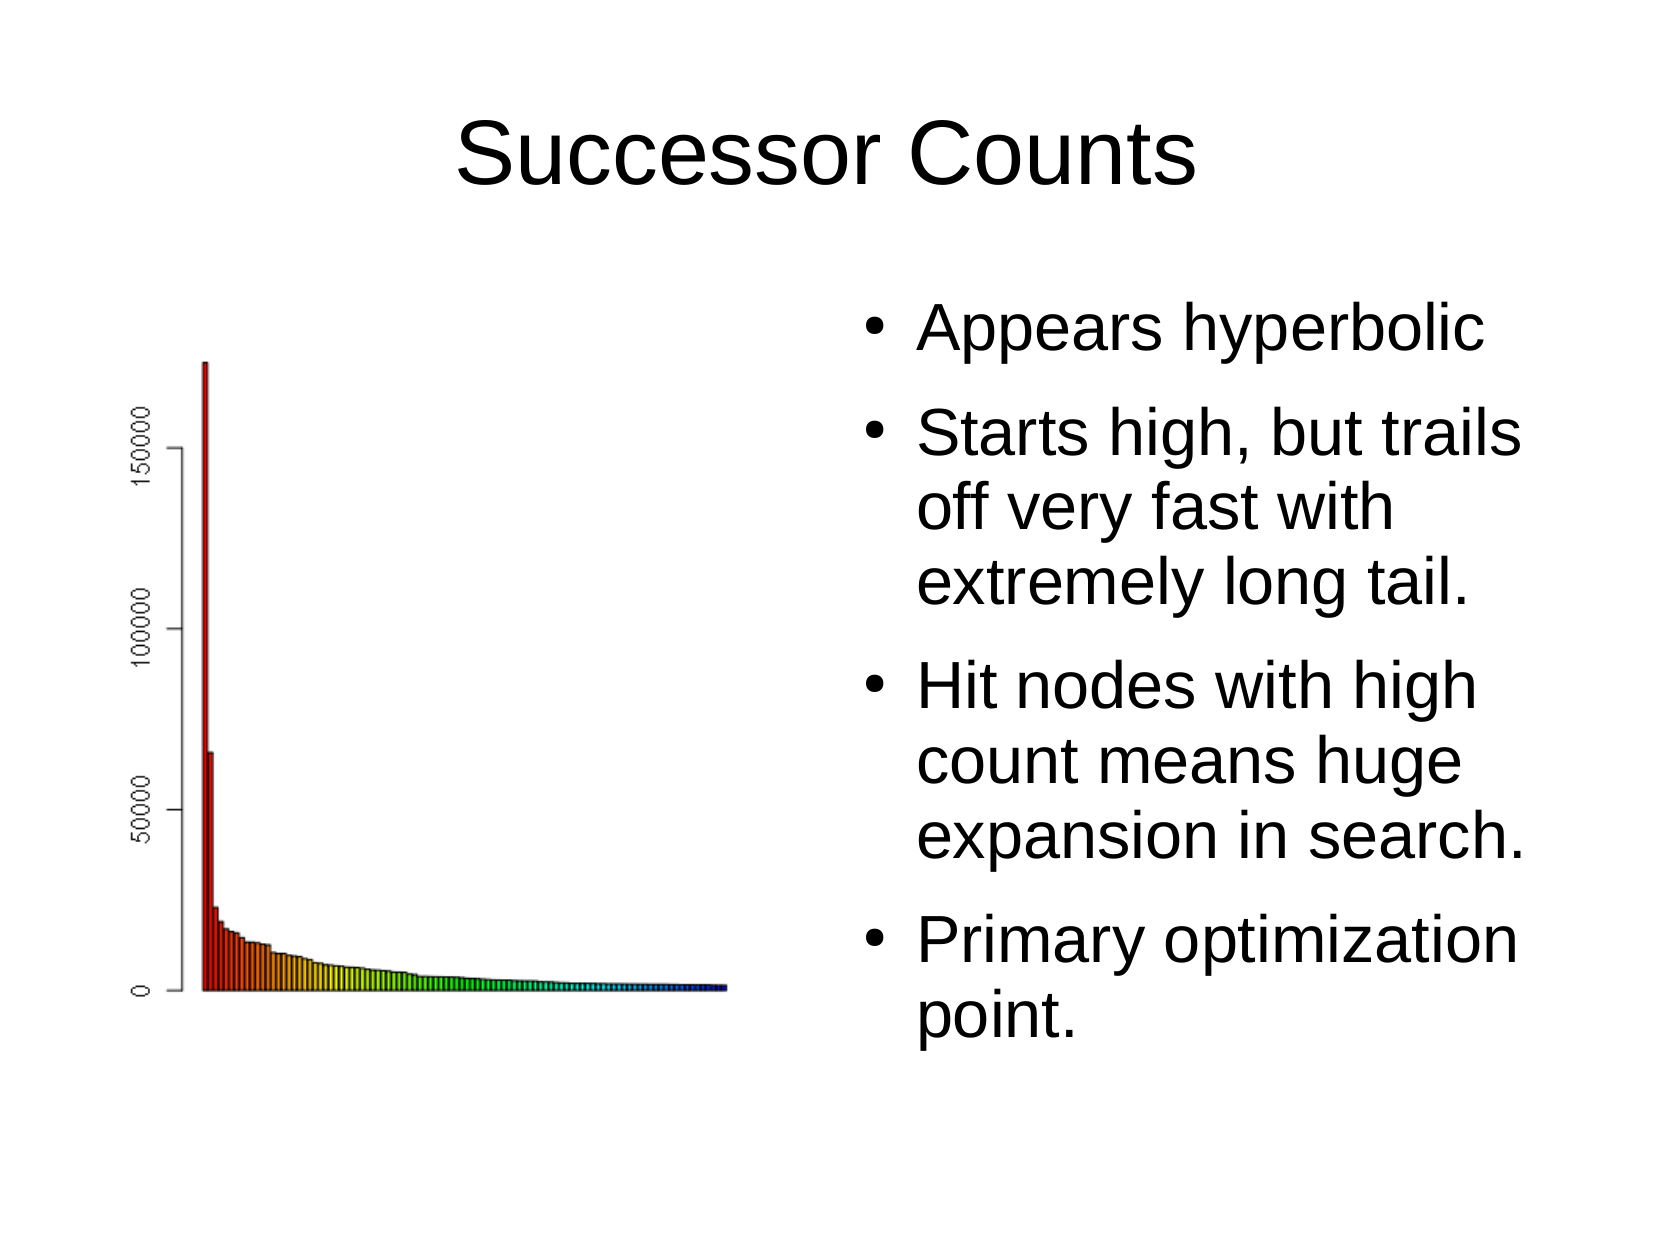

# Successor Counts
Appears hyperbolic
Starts high, but trails off very fast with extremely long tail.
Hit nodes with high count means huge expansion in search.
Primary optimization point.